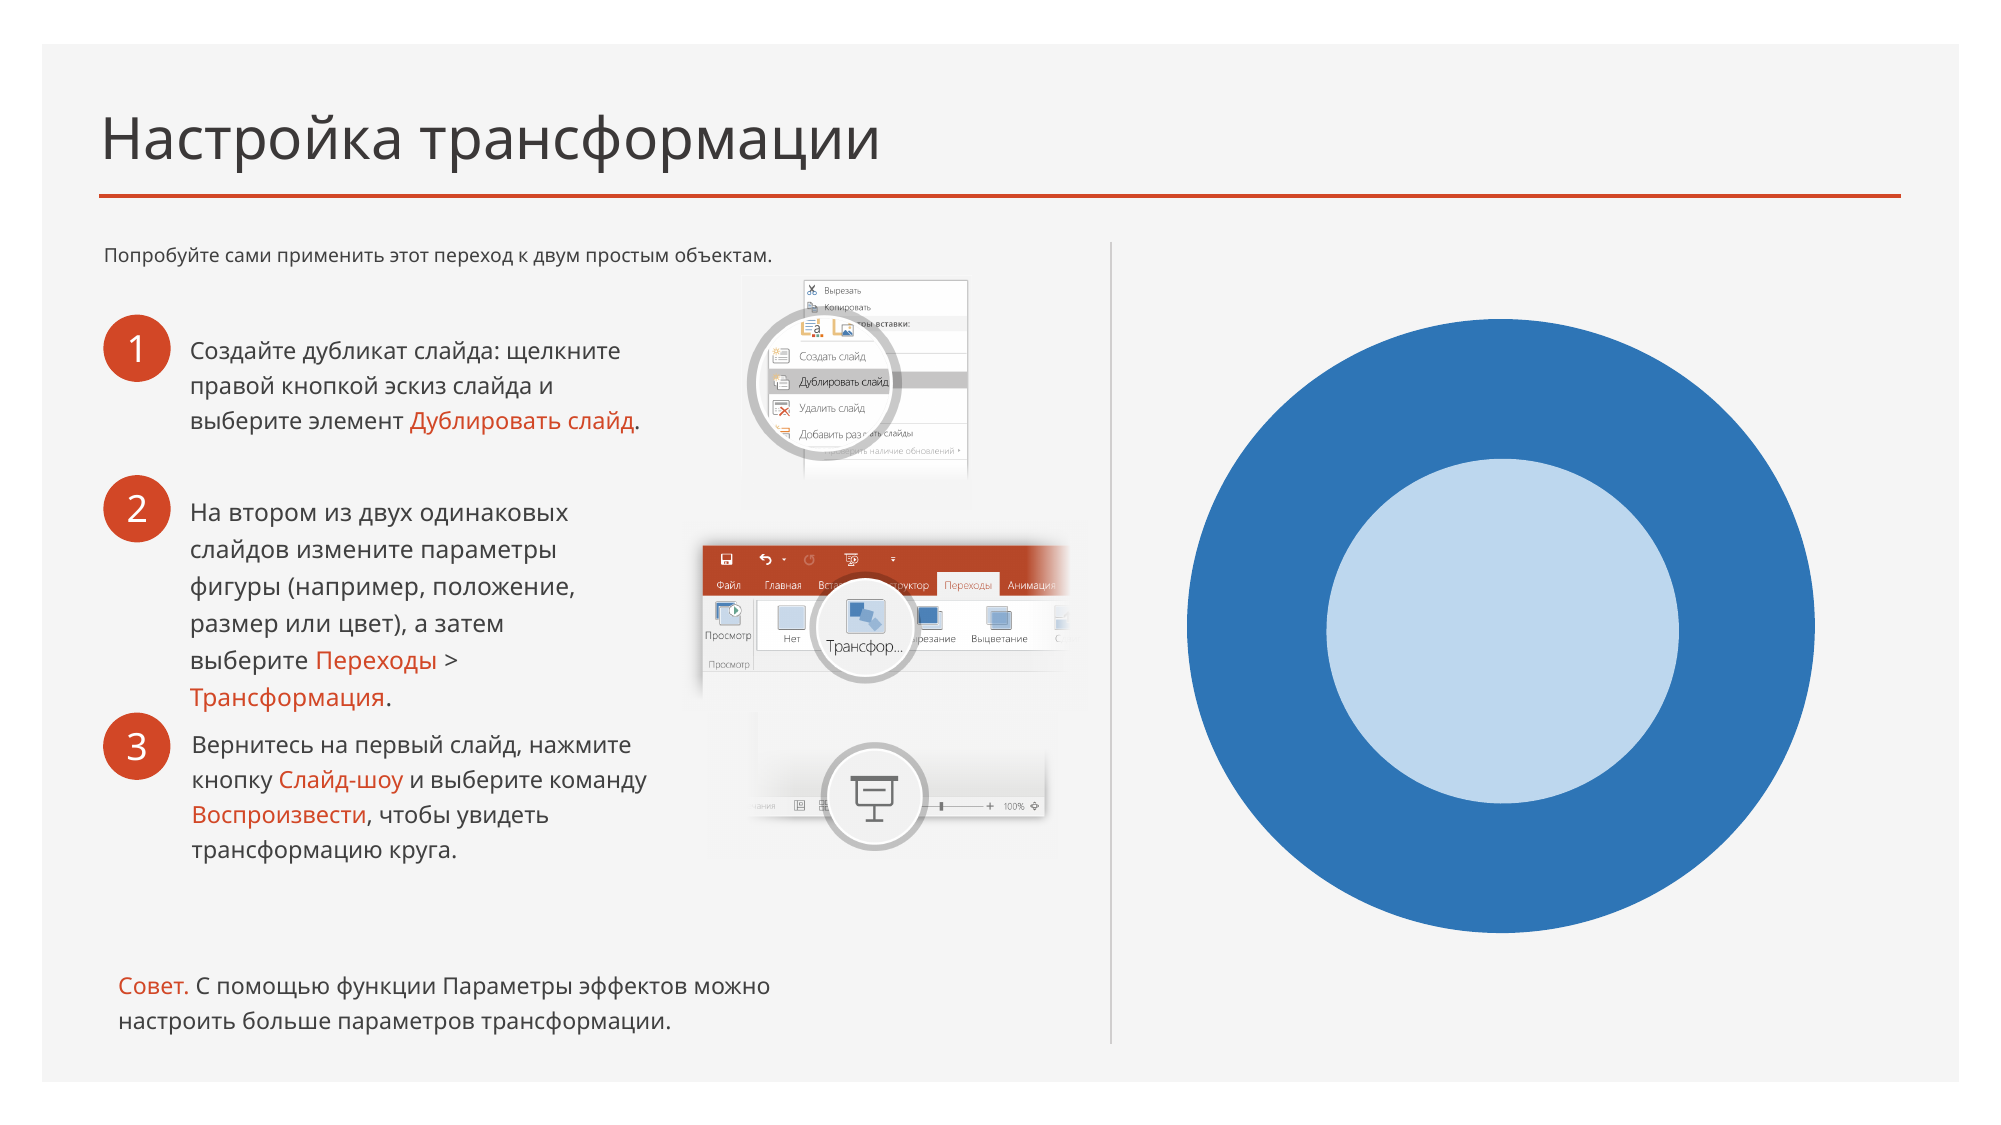

# Настройка трансформации
Попробуйте сами применить этот переход к двум простым объектам.
1
Создайте дубликат слайда: щелкните правой кнопкой эскиз слайда и выберите элемент Дублировать слайд.
2
На втором из двух одинаковых слайдов измените параметры фигуры (например, положение, размер или цвет), а затем выберите Переходы > Трансформация.
3
Вернитесь на первый слайд, нажмите кнопку Слайд-шоу и выберите команду Воспроизвести, чтобы увидеть трансформацию круга.
Совет. С помощью функции Параметры эффектов можно настроить больше параметров трансформации.